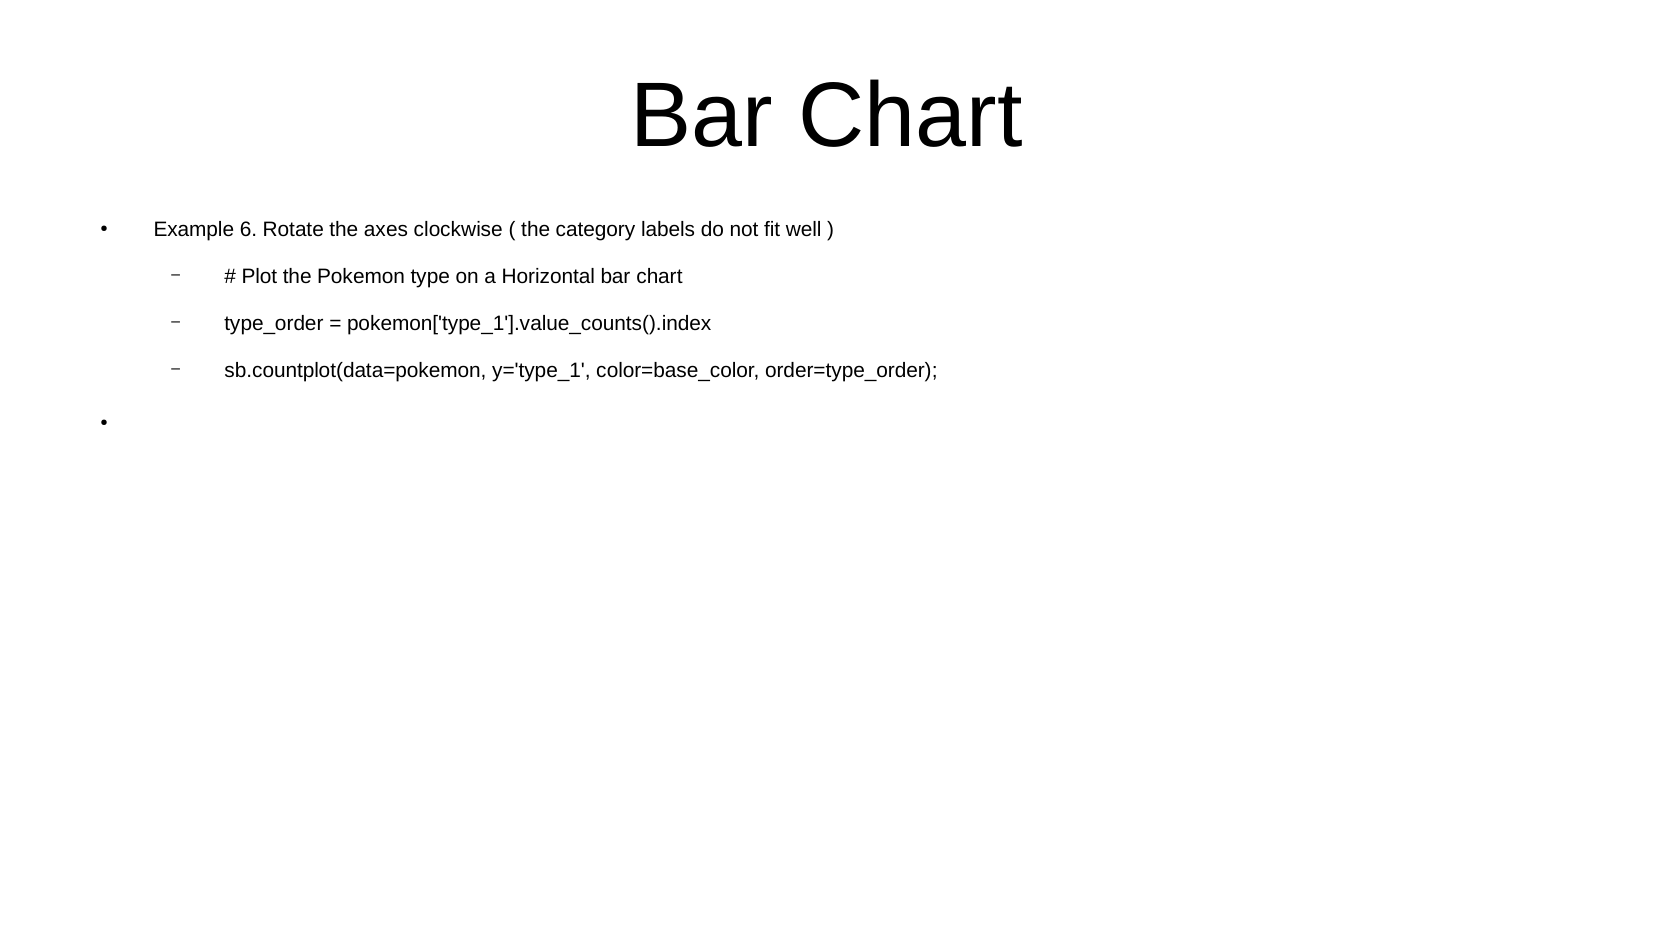

# Bar Chart
Example 6. Rotate the axes clockwise ( the category labels do not fit well )
# Plot the Pokemon type on a Horizontal bar chart
type_order = pokemon['type_1'].value_counts().index
sb.countplot(data=pokemon, y='type_1', color=base_color, order=type_order);